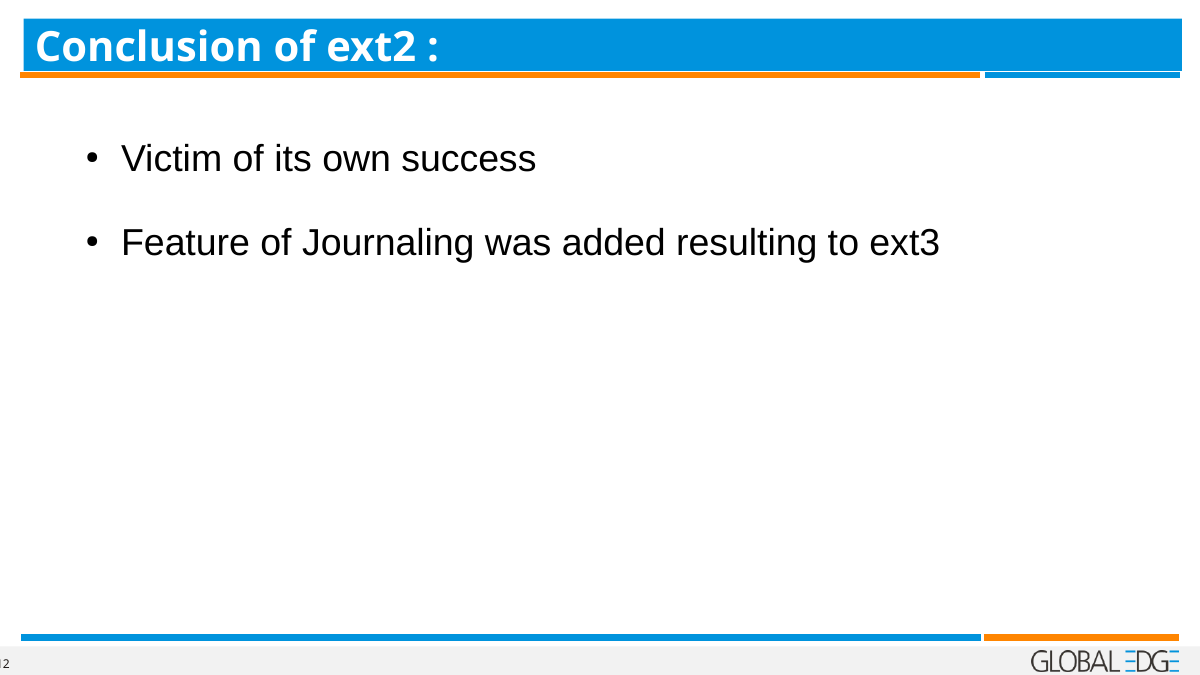

# Conclusion of ext2 :
Victim of its own success
Feature of Journaling was added resulting to ext3